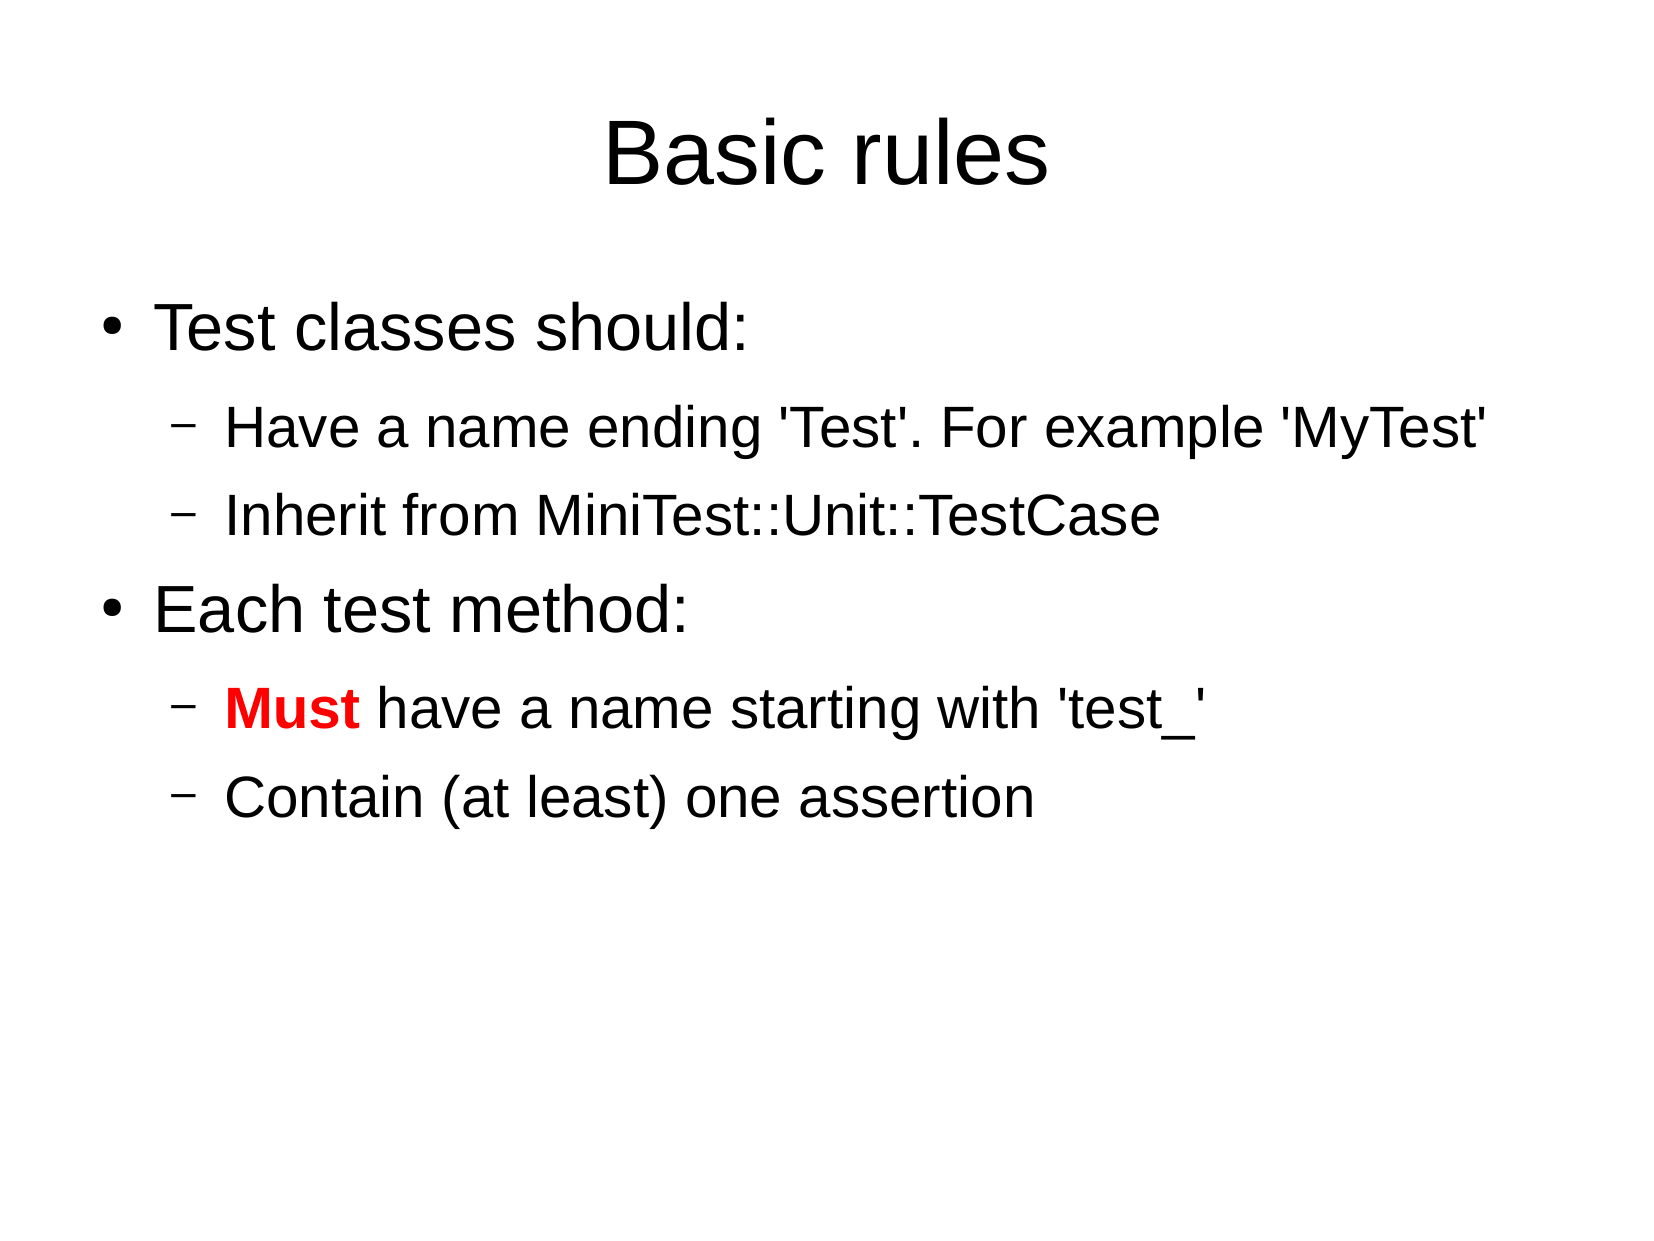

# Basic rules
Test classes should:
Have a name ending 'Test'. For example 'MyTest'
Inherit from MiniTest::Unit::TestCase
Each test method:
Must have a name starting with 'test_'
Contain (at least) one assertion